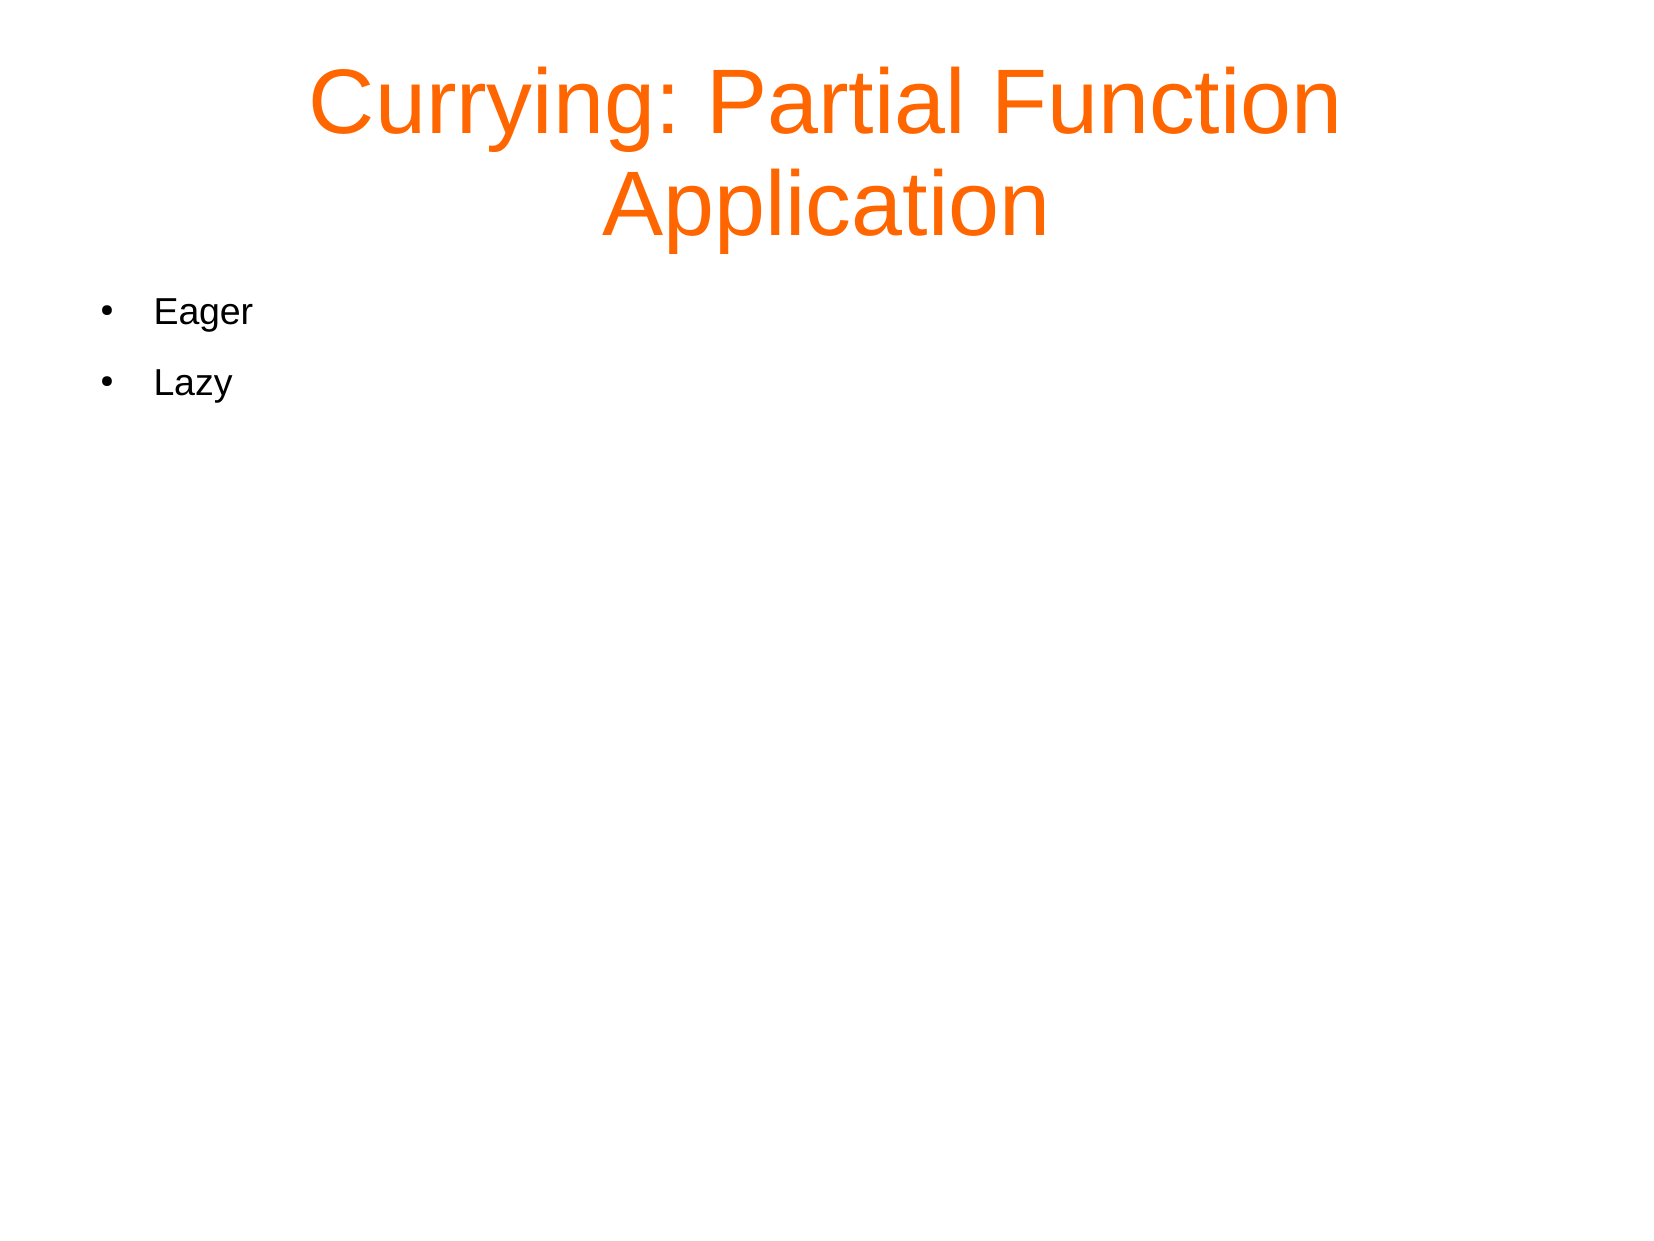

# Currying: Partial Function Application
Eager
Lazy